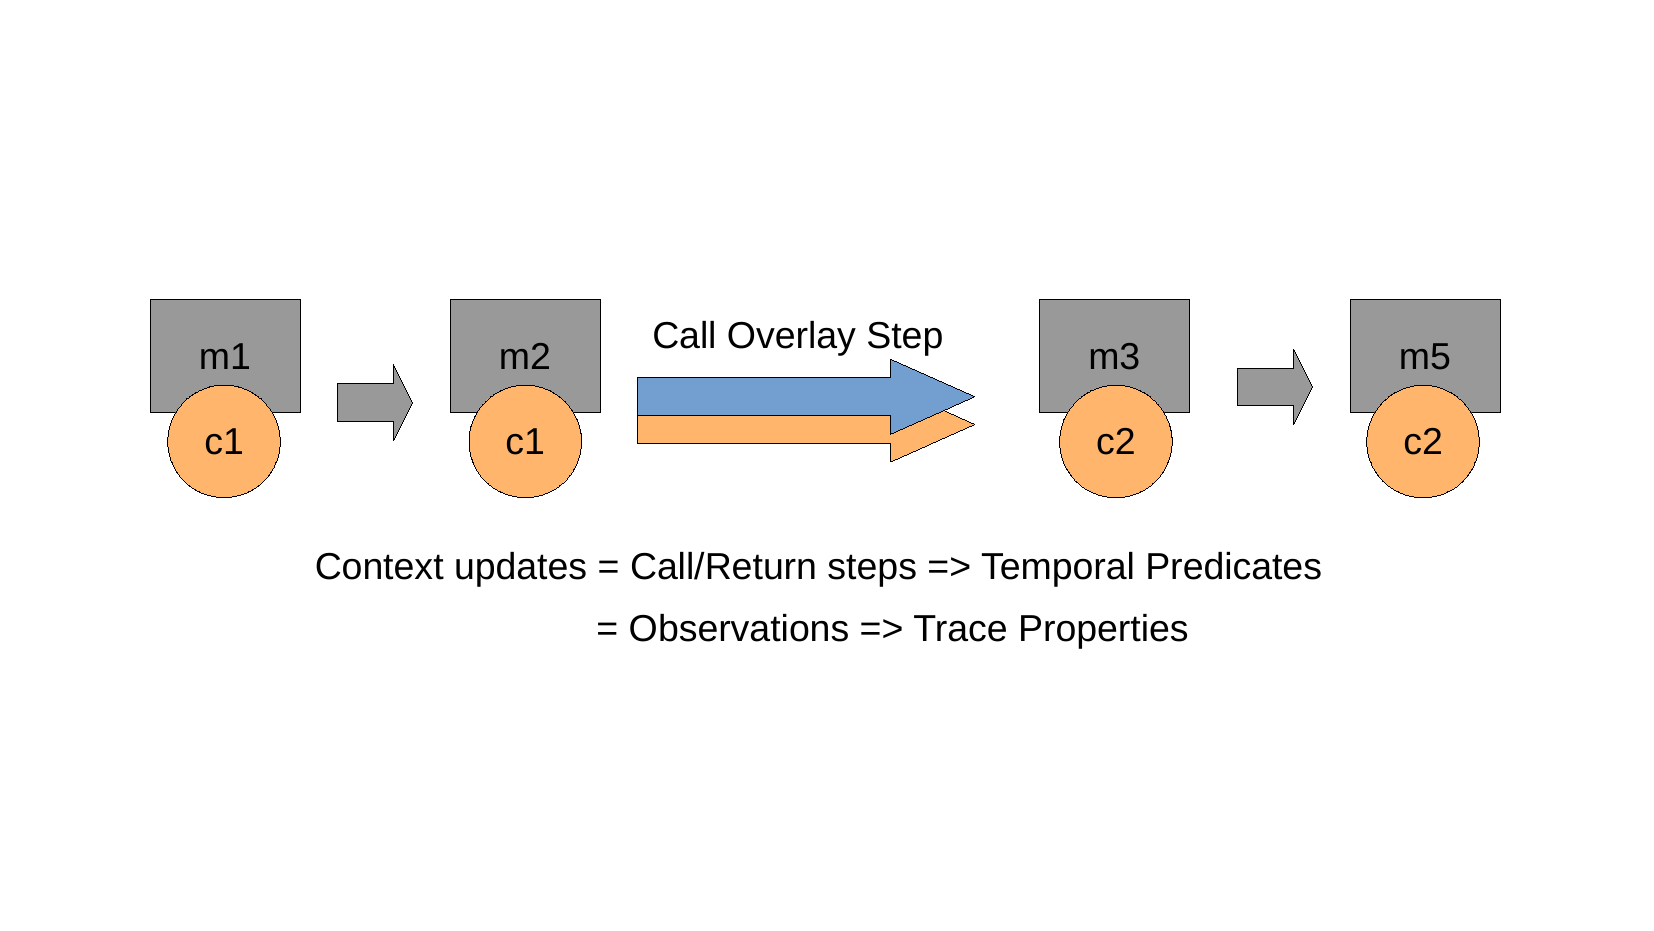

m1
m2
m3
m5
Call Overlay Step
c1
c1
c2
c2
Context updates = Call/Return steps => Temporal Predicates
= Observations => Trace Properties